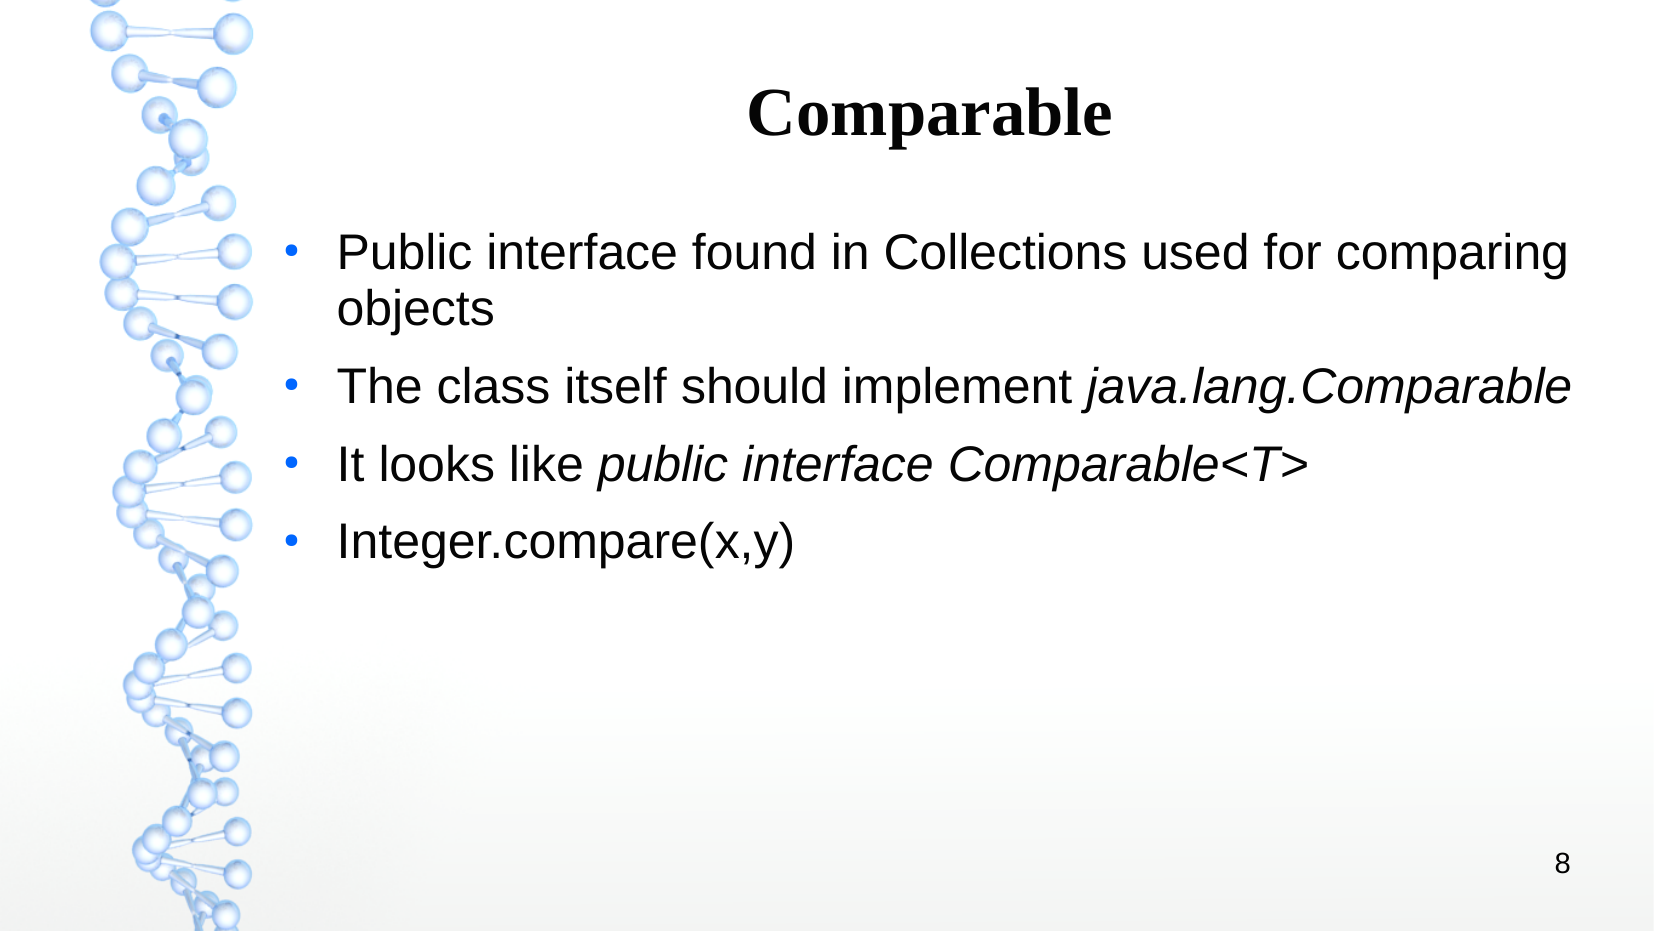

# Comparable
Public interface found in Collections used for comparing objects
The class itself should implement java.lang.Comparable
It looks like public interface Comparable<T>
Integer.compare(x,y)
8